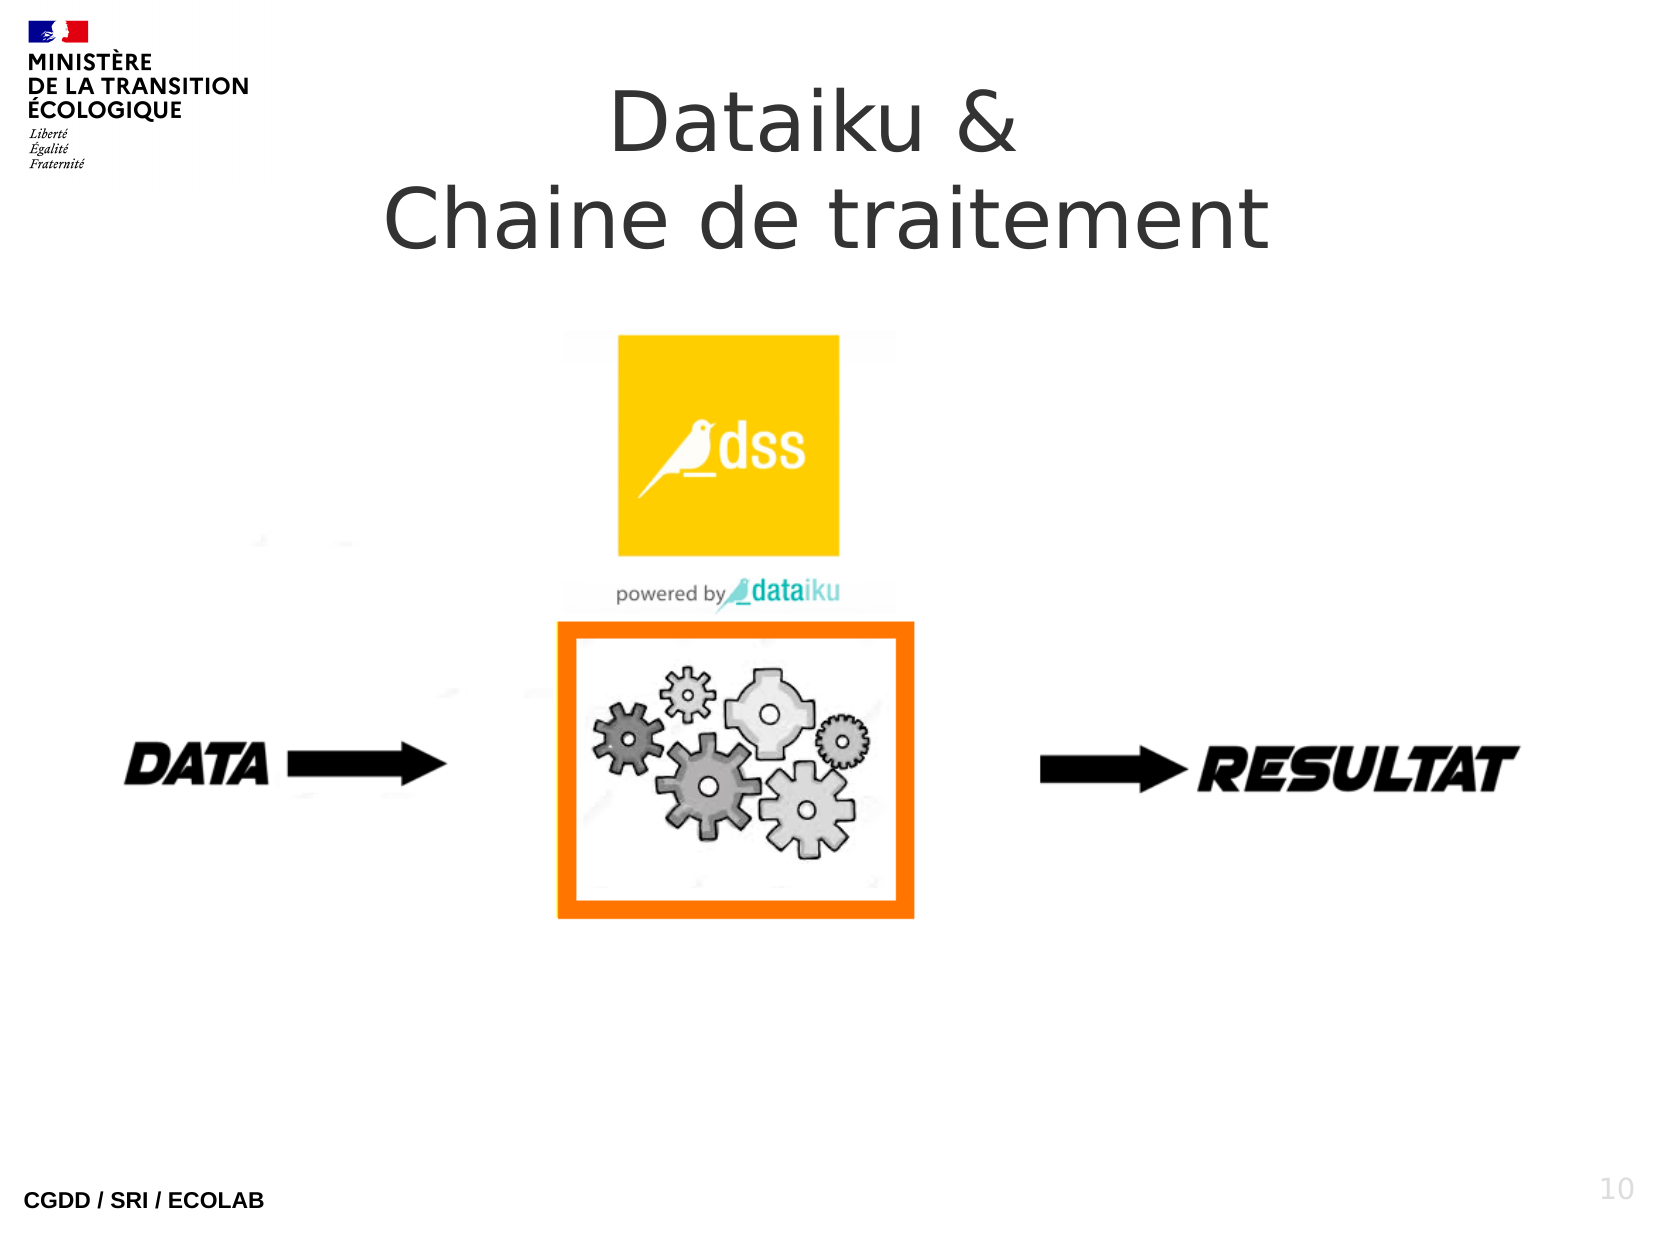

# Dataiku & Chaine de traitement
10